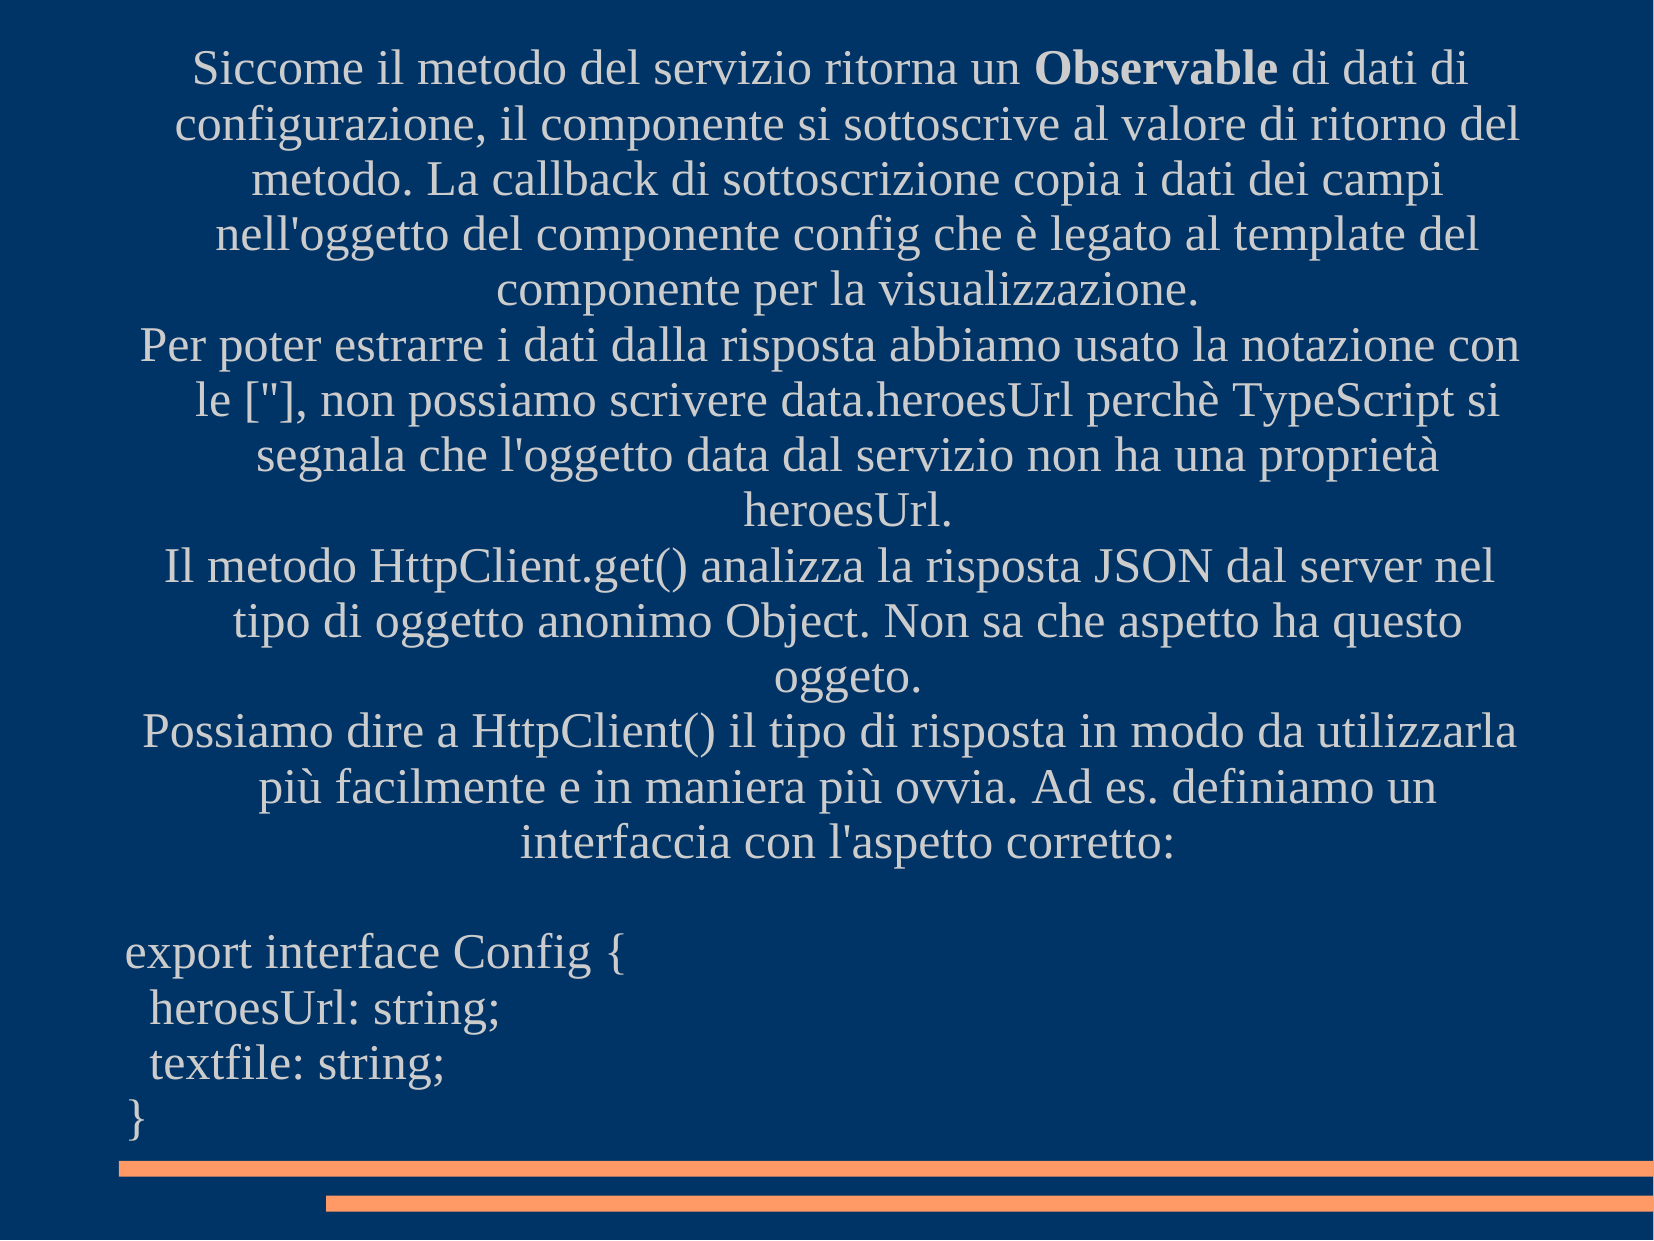

# Siccome il metodo del servizio ritorna un Observable di dati di configurazione, il componente si sottoscrive al valore di ritorno del metodo. La callback di sottoscrizione copia i dati dei campi nell'oggetto del componente config che è legato al template del componente per la visualizzazione.
Per poter estrarre i dati dalla risposta abbiamo usato la notazione con le [''], non possiamo scrivere data.heroesUrl perchè TypeScript si segnala che l'oggetto data dal servizio non ha una proprietà heroesUrl.
Il metodo HttpClient.get() analizza la risposta JSON dal server nel tipo di oggetto anonimo Object. Non sa che aspetto ha questo oggeto.
Possiamo dire a HttpClient() il tipo di risposta in modo da utilizzarla più facilmente e in maniera più ovvia. Ad es. definiamo un interfaccia con l'aspetto corretto:
export interface Config {
 heroesUrl: string;
 textfile: string;
}